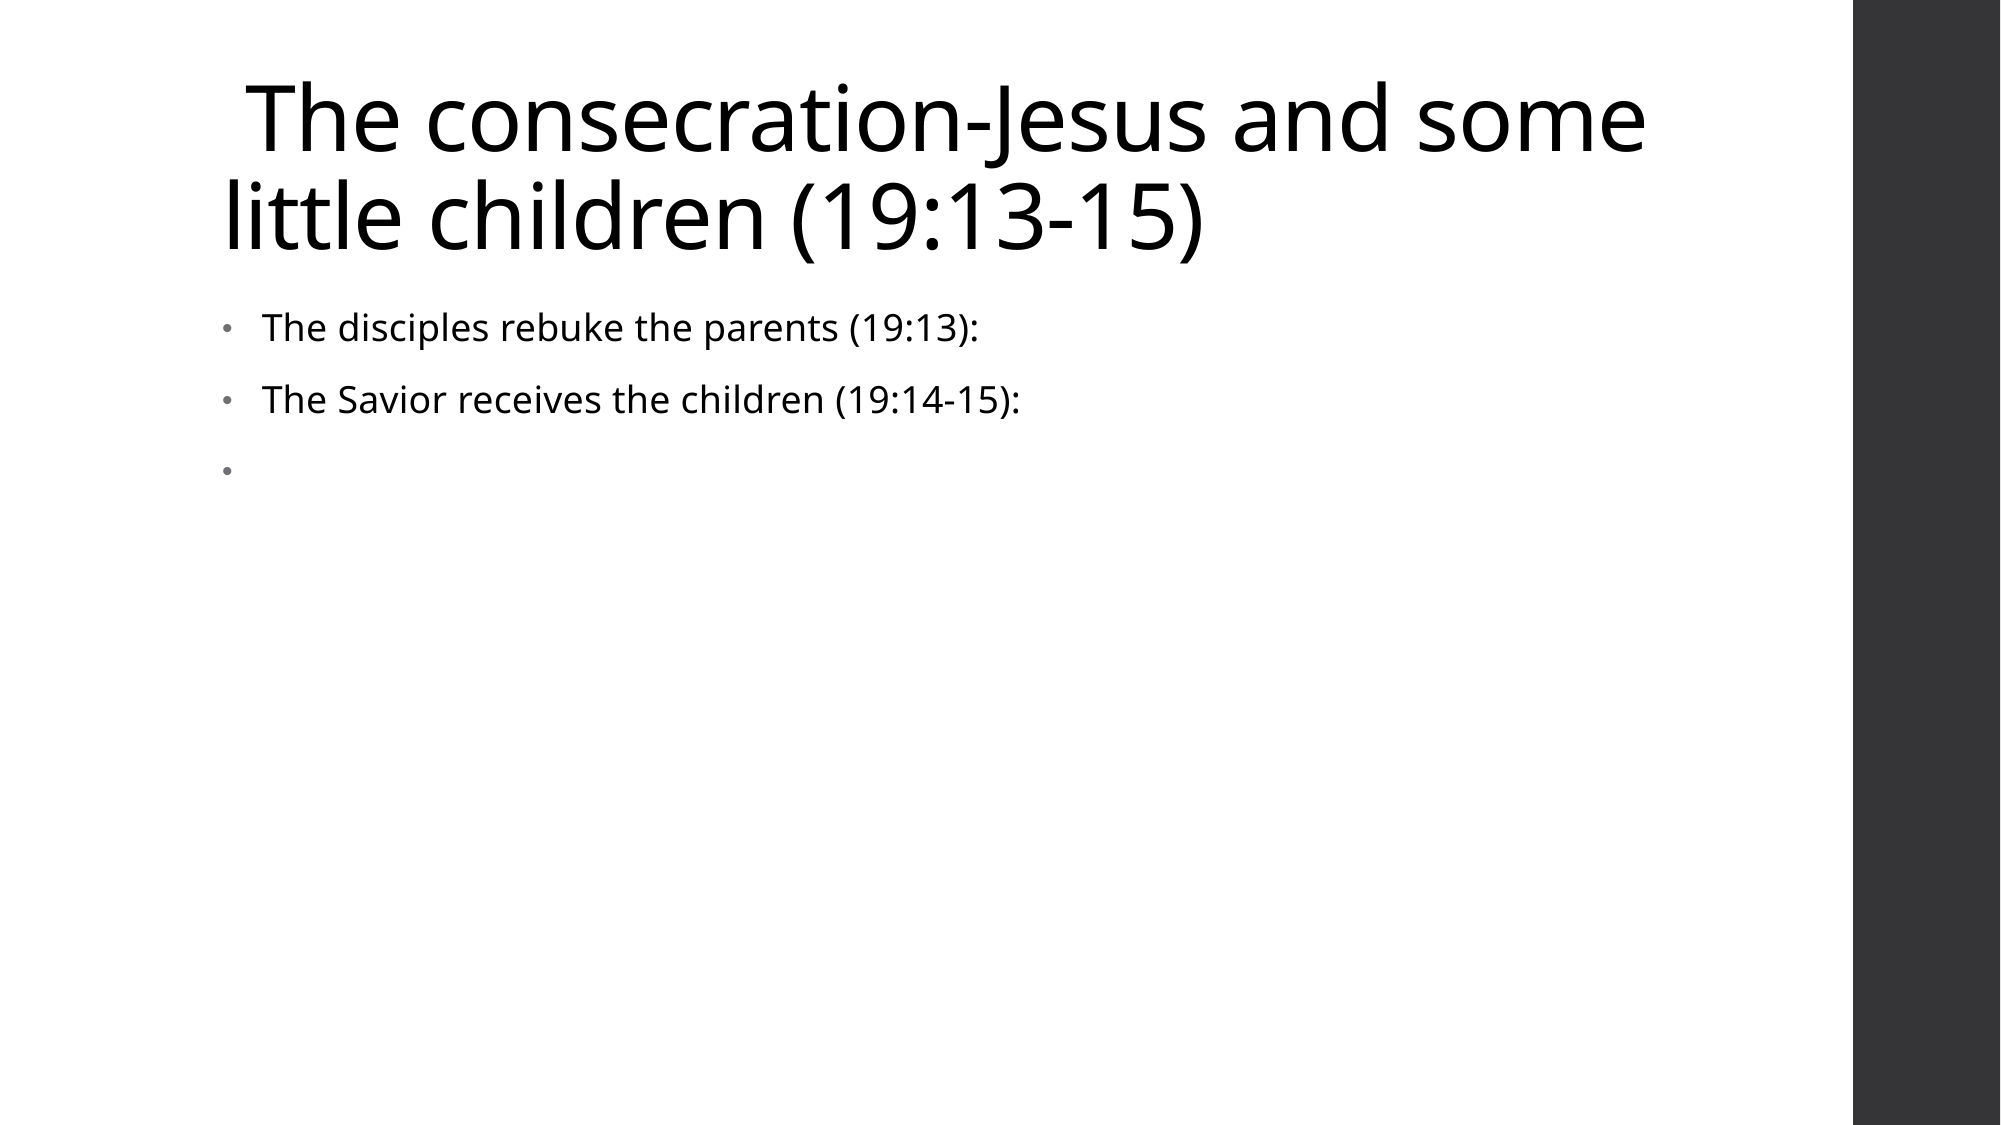

# The consecration-Jesus and some little children (19:13-15)
 The disciples rebuke the parents (19:13):
 The Savior receives the children (19:14-15):